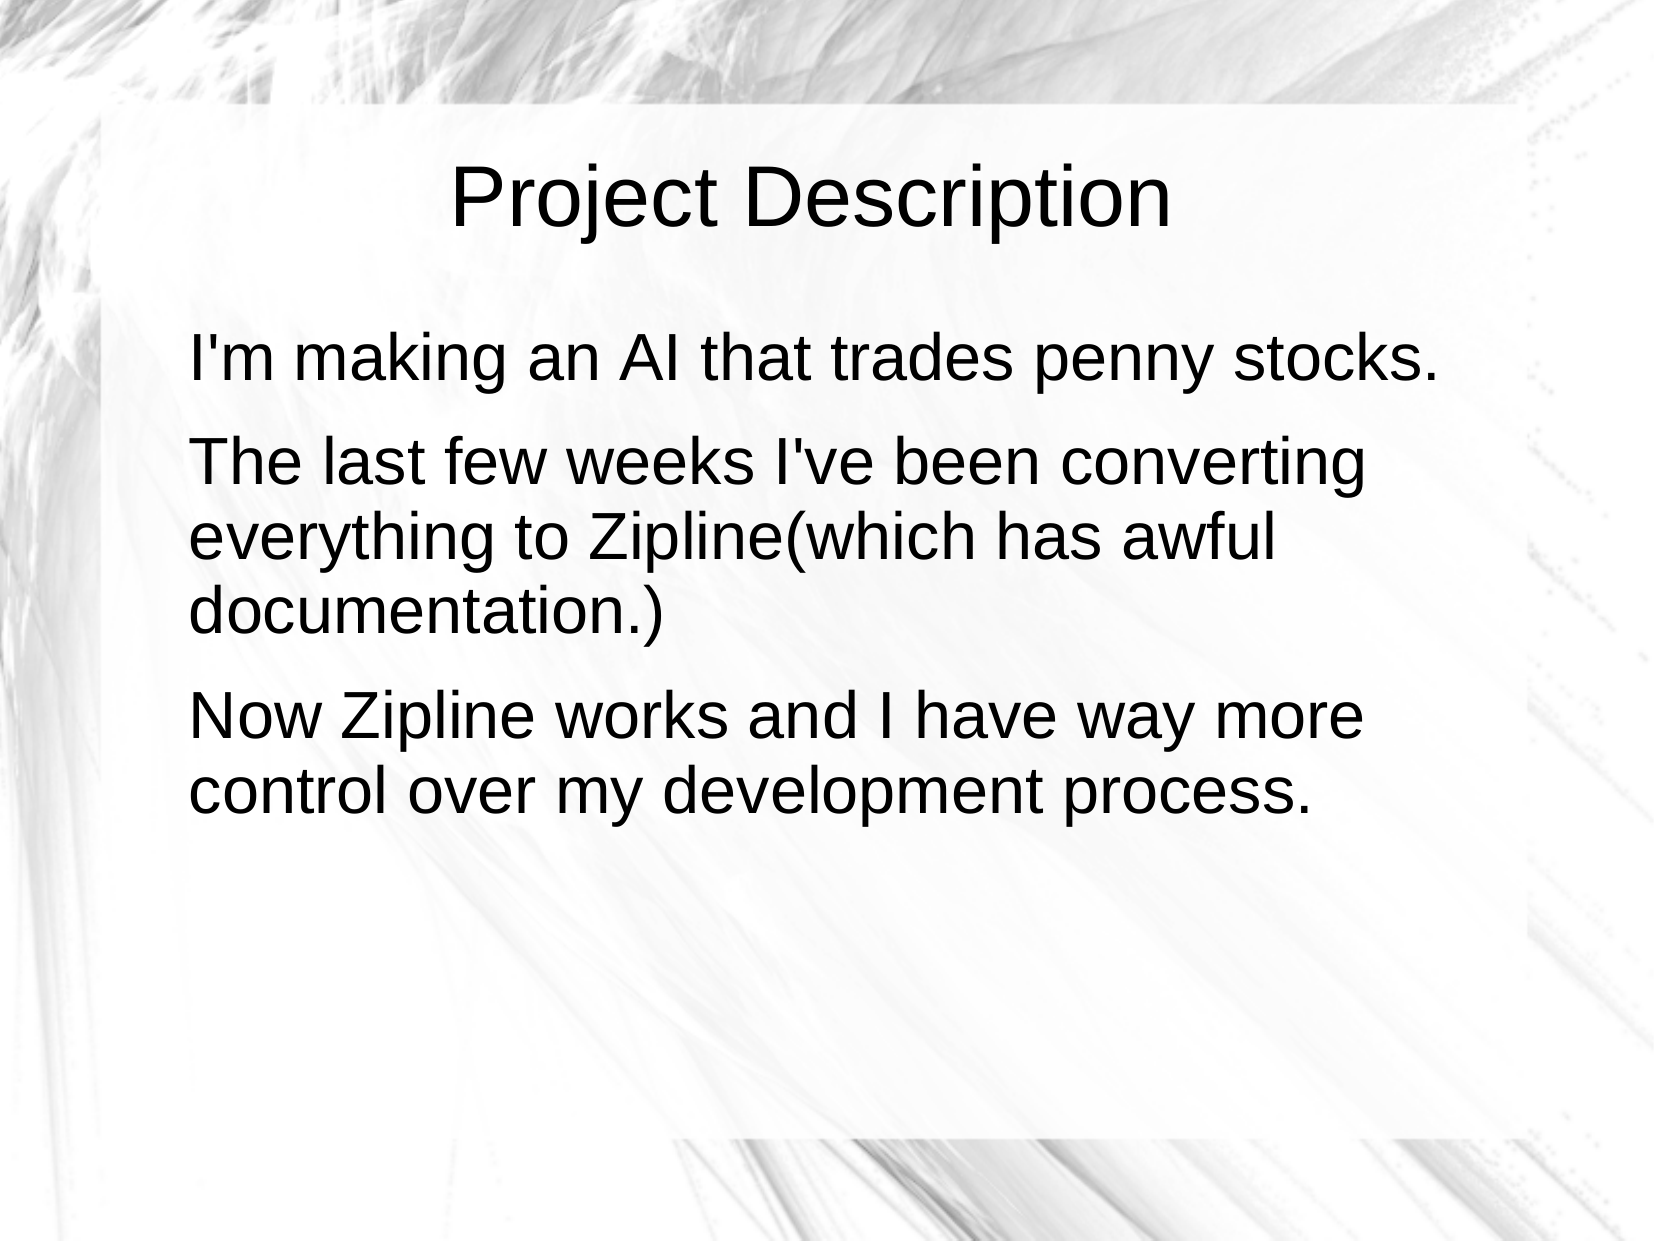

# Project Description
I'm making an AI that trades penny stocks.
The last few weeks I've been converting everything to Zipline(which has awful documentation.)
Now Zipline works and I have way more control over my development process.